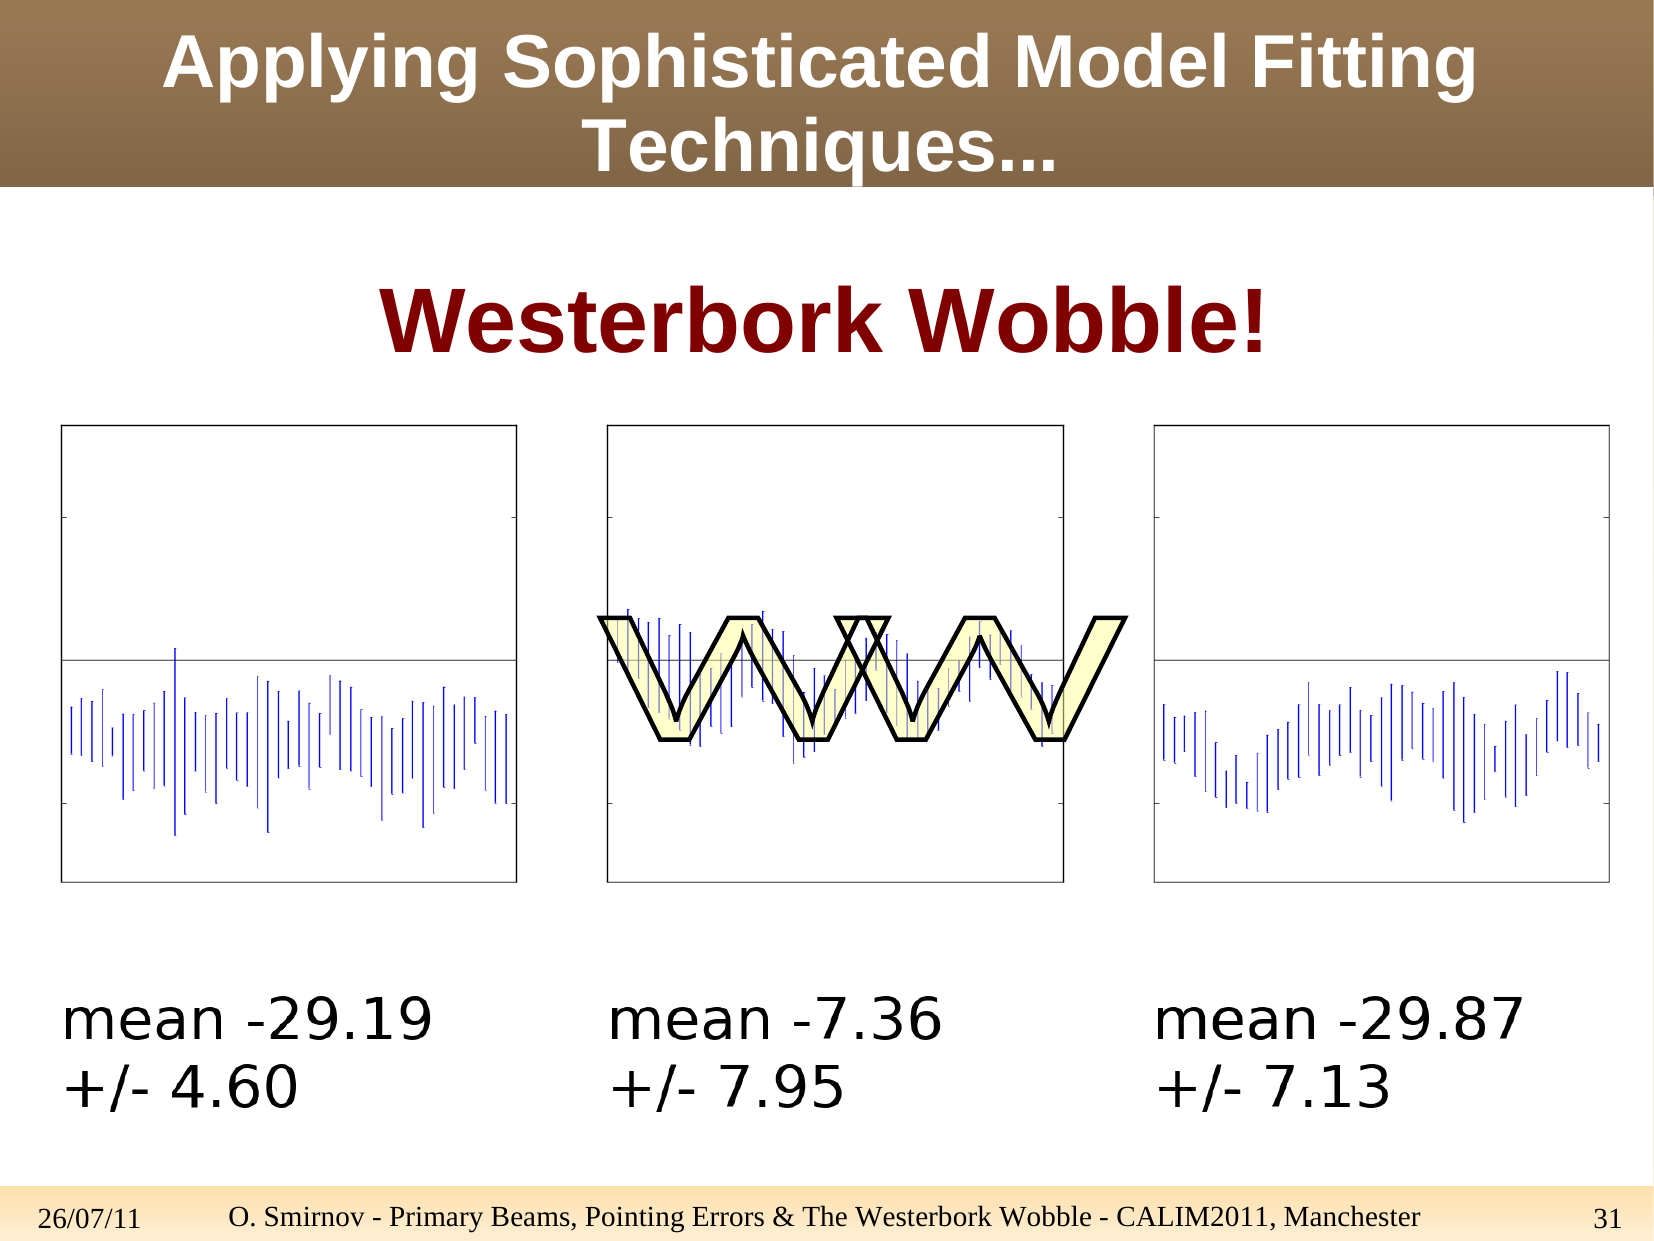

# Applying Sophisticated Model Fitting Techniques...
Westerbork Wobble!
WW
O. Smirnov - Primary Beams, Pointing Errors & The Westerbork Wobble - CALIM2011, Manchester
26/07/11
31